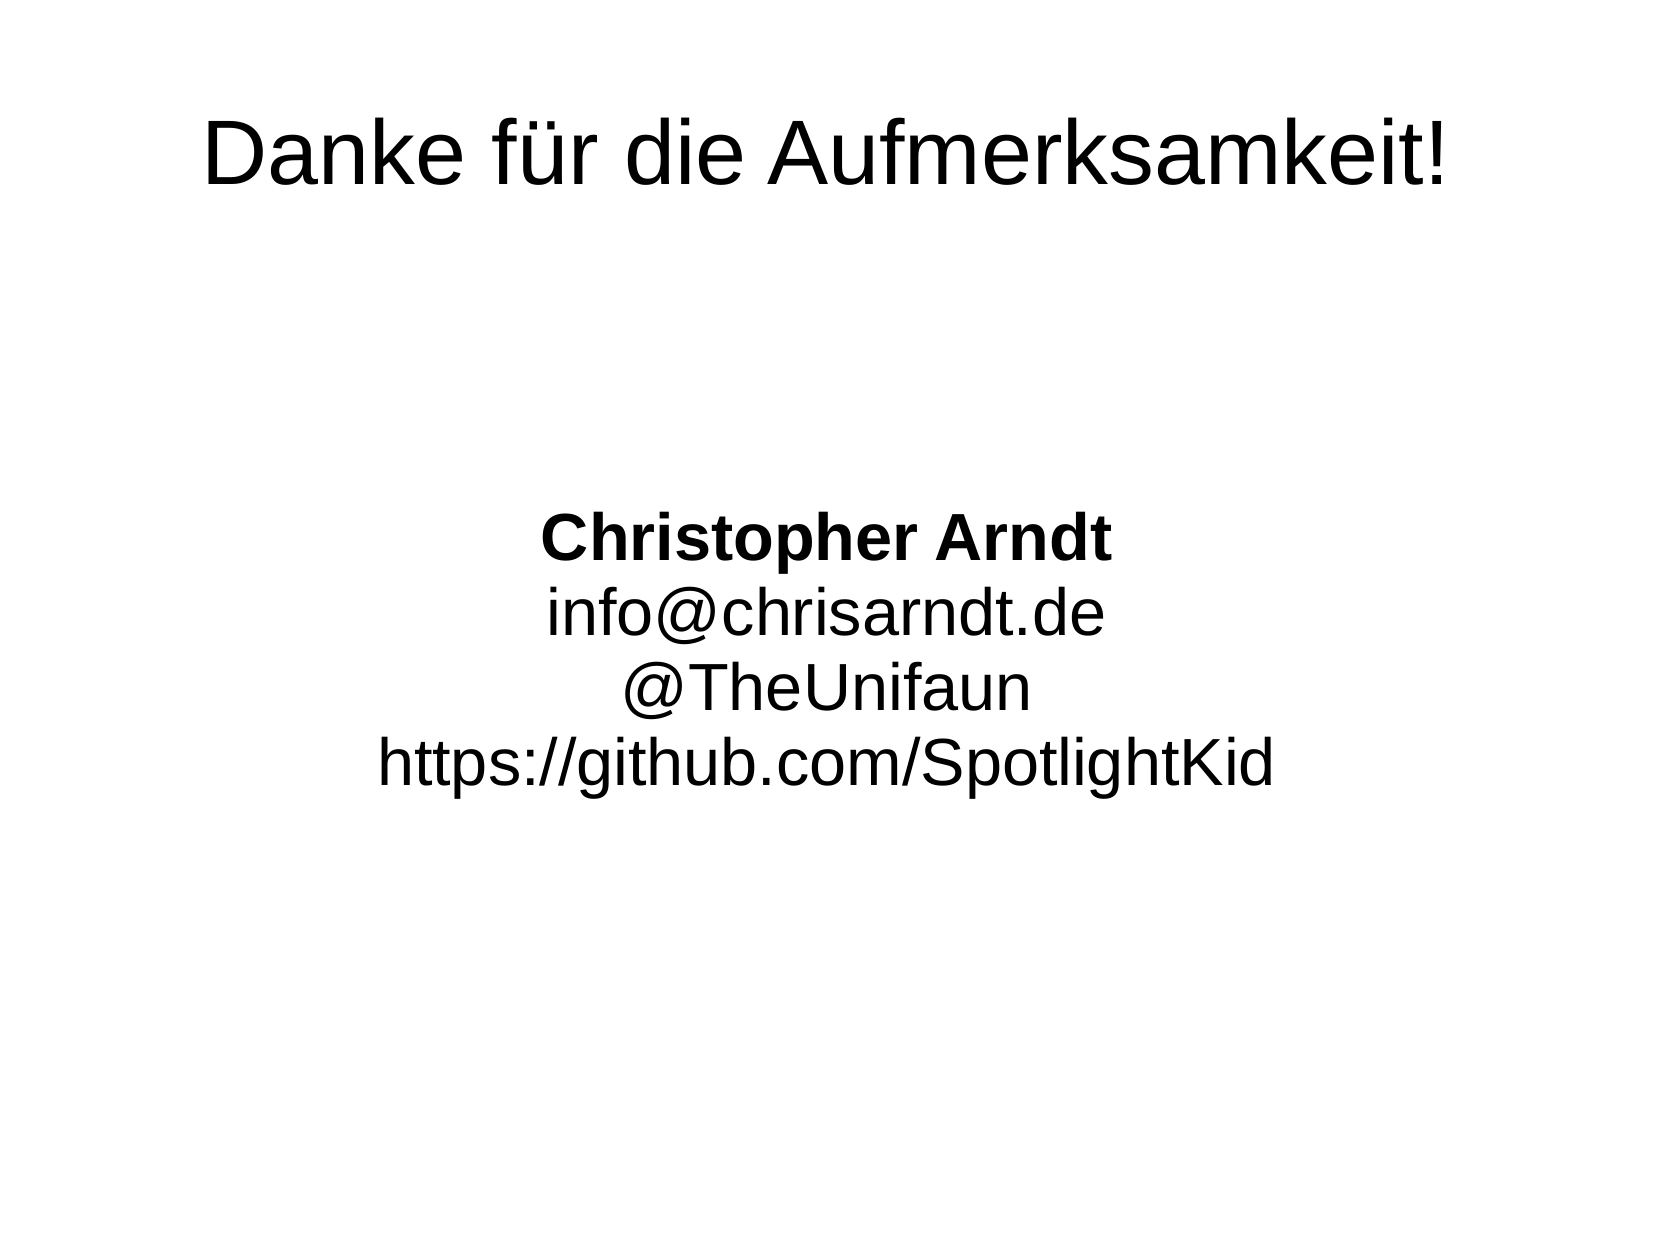

Danke für die Aufmerksamkeit!
# Christopher Arndt
info@chrisarndt.de
@TheUnifaun
https://github.com/SpotlightKid